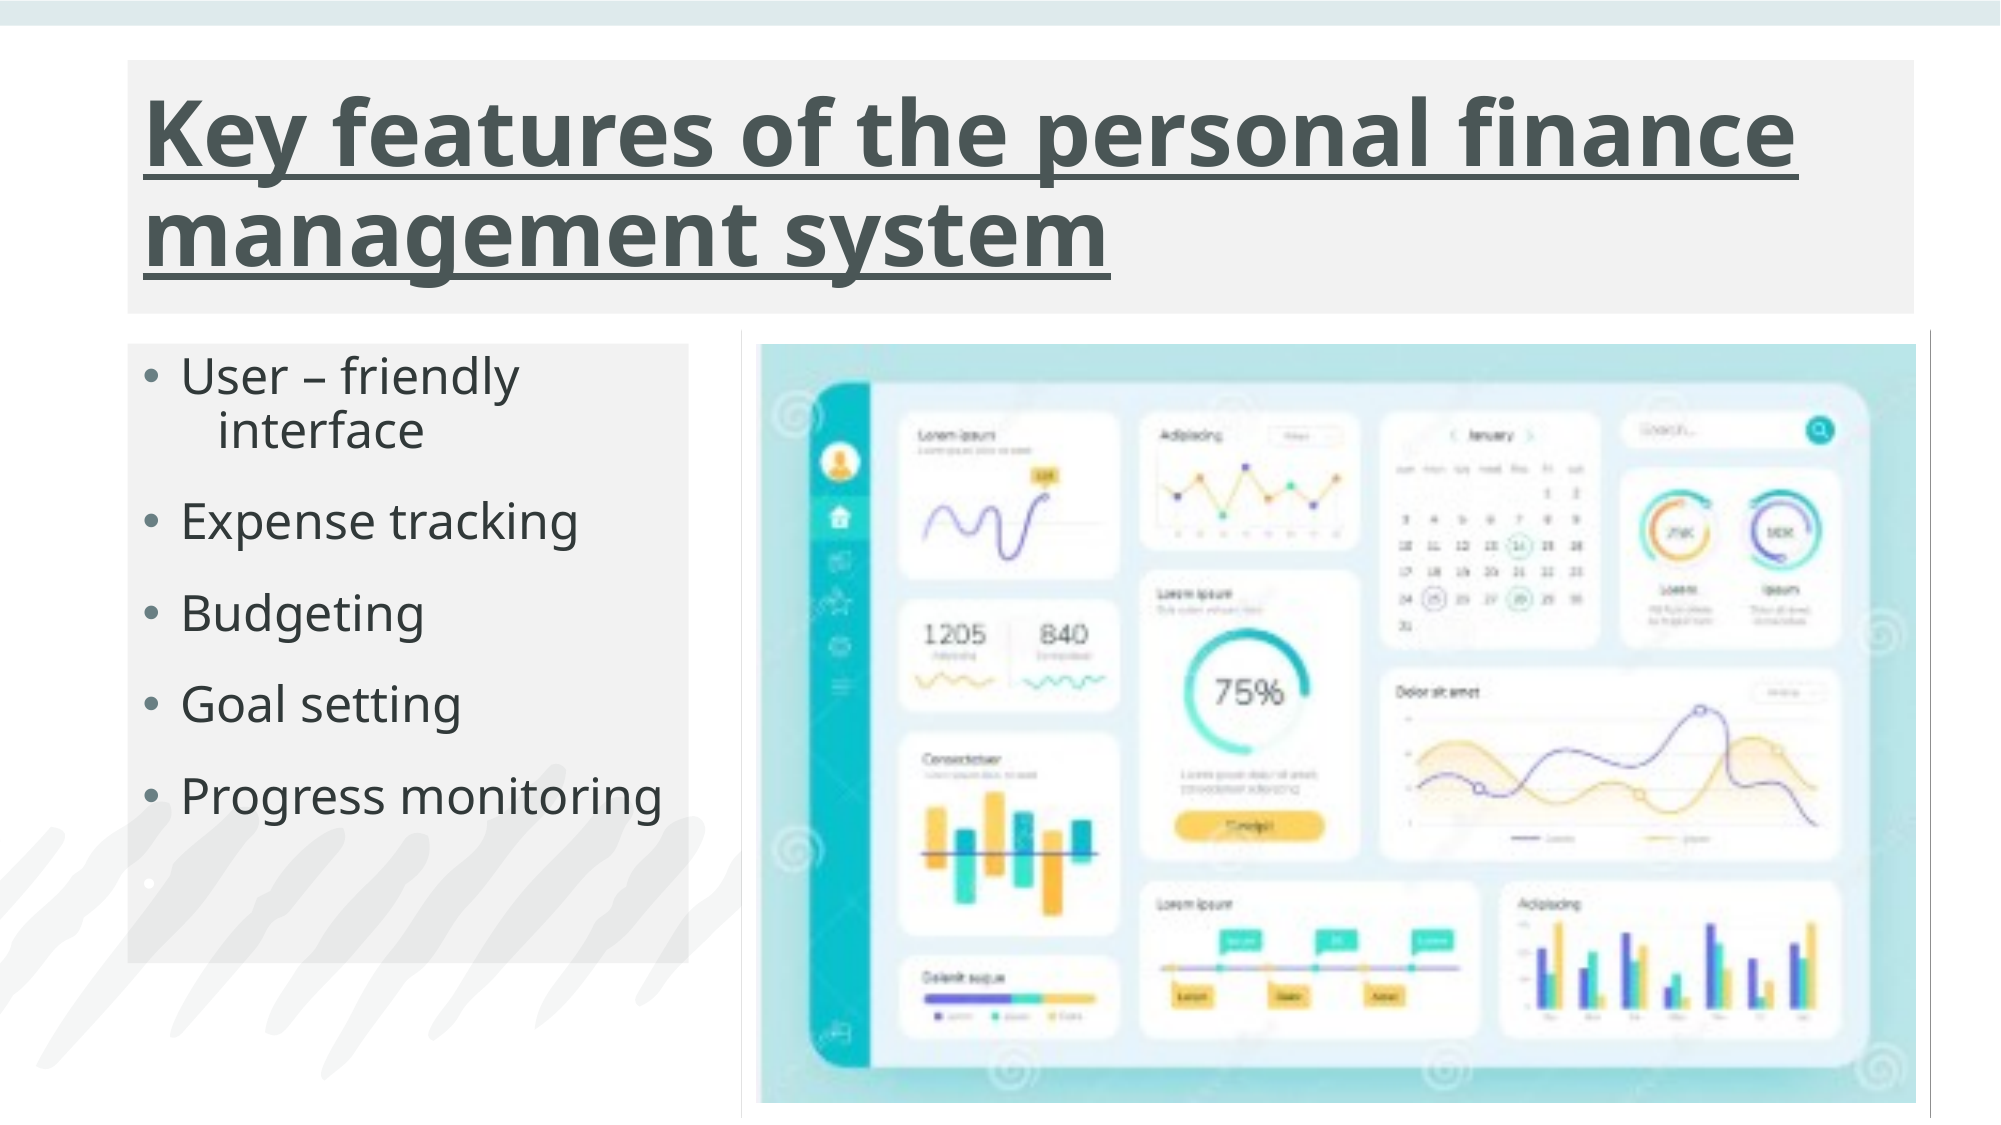

# Key features of the personal finance management system
User – friendly interface
Expense tracking
Budgeting
Goal setting
Progress monitoring
MARKET RESEARCH
 USER TESTING
Q4
Q2
Q3
Q1
PRODUCT DEVELOPMENT
PRODUCT LAUNCH